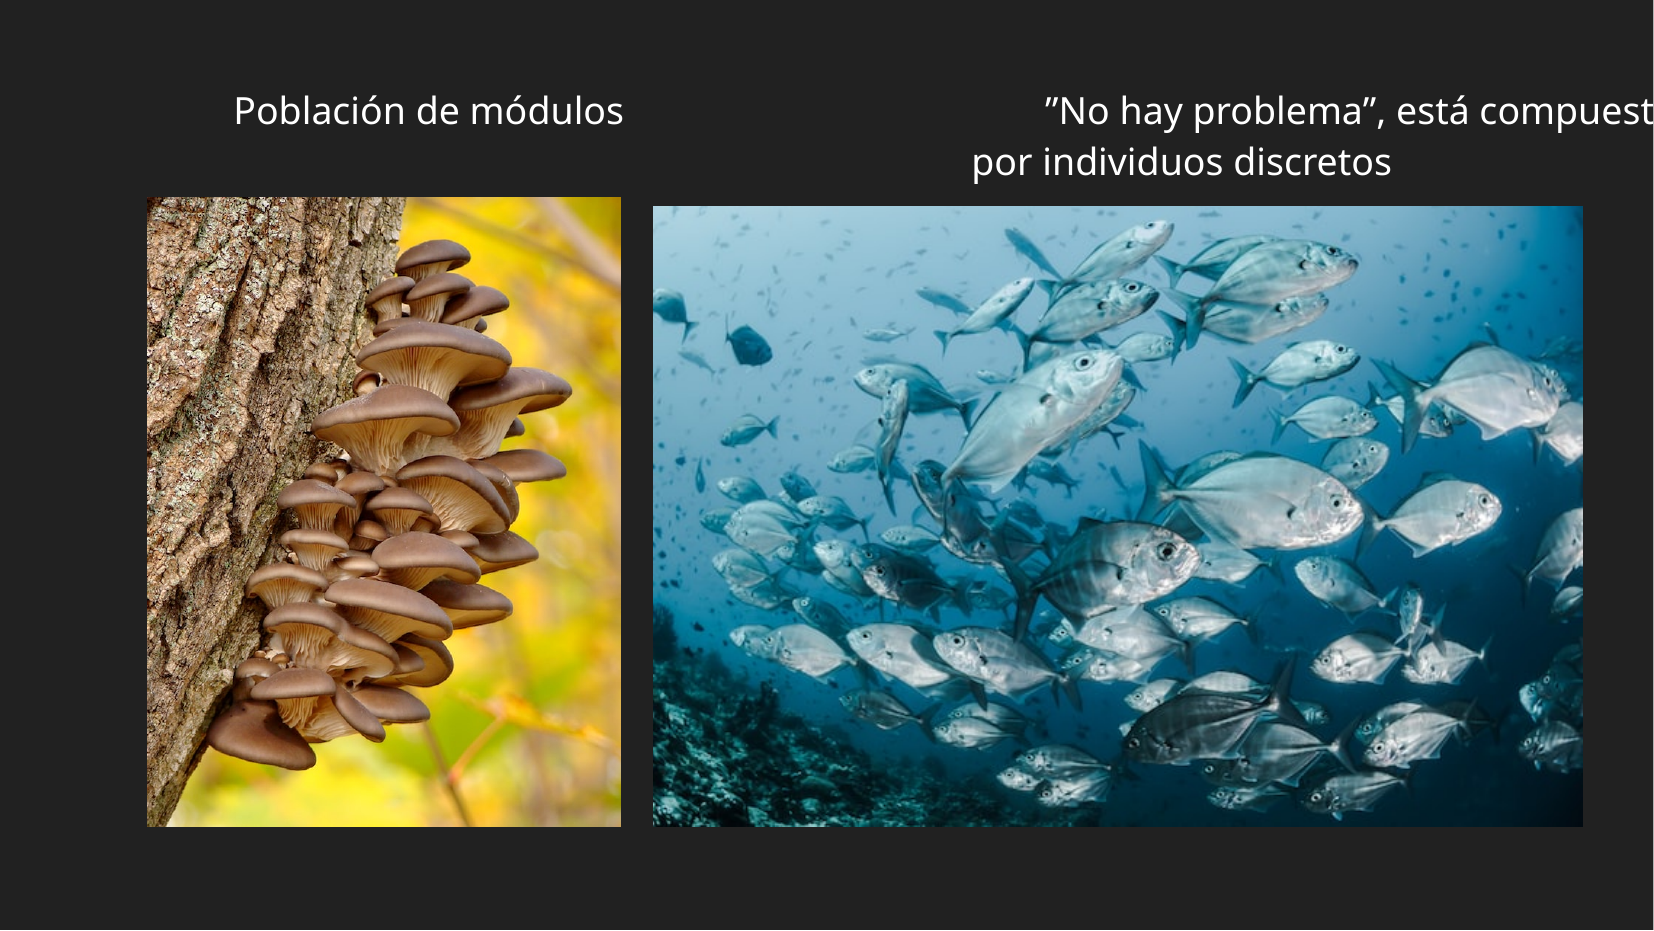

Población de módulos						”No hay problema”, está compuesta
										por individuos discretos